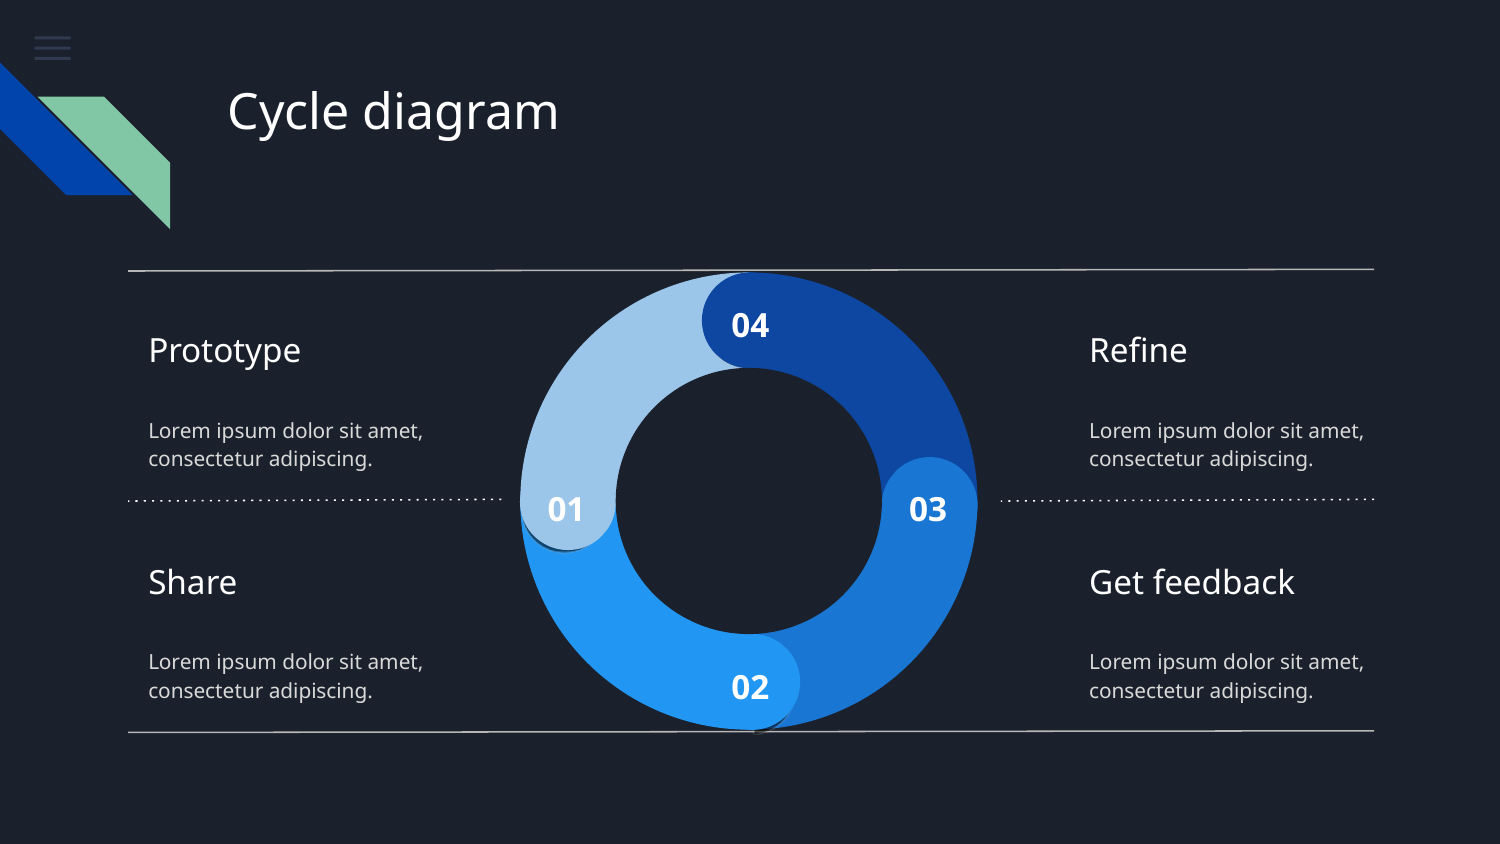

# Cycle diagram
04
Prototype
Refine
Lorem ipsum dolor sit amet, consectetur adipiscing.
Lorem ipsum dolor sit amet, consectetur adipiscing.
01
03
Share
Get feedback
Lorem ipsum dolor sit amet, consectetur adipiscing.
Lorem ipsum dolor sit amet, consectetur adipiscing.
02